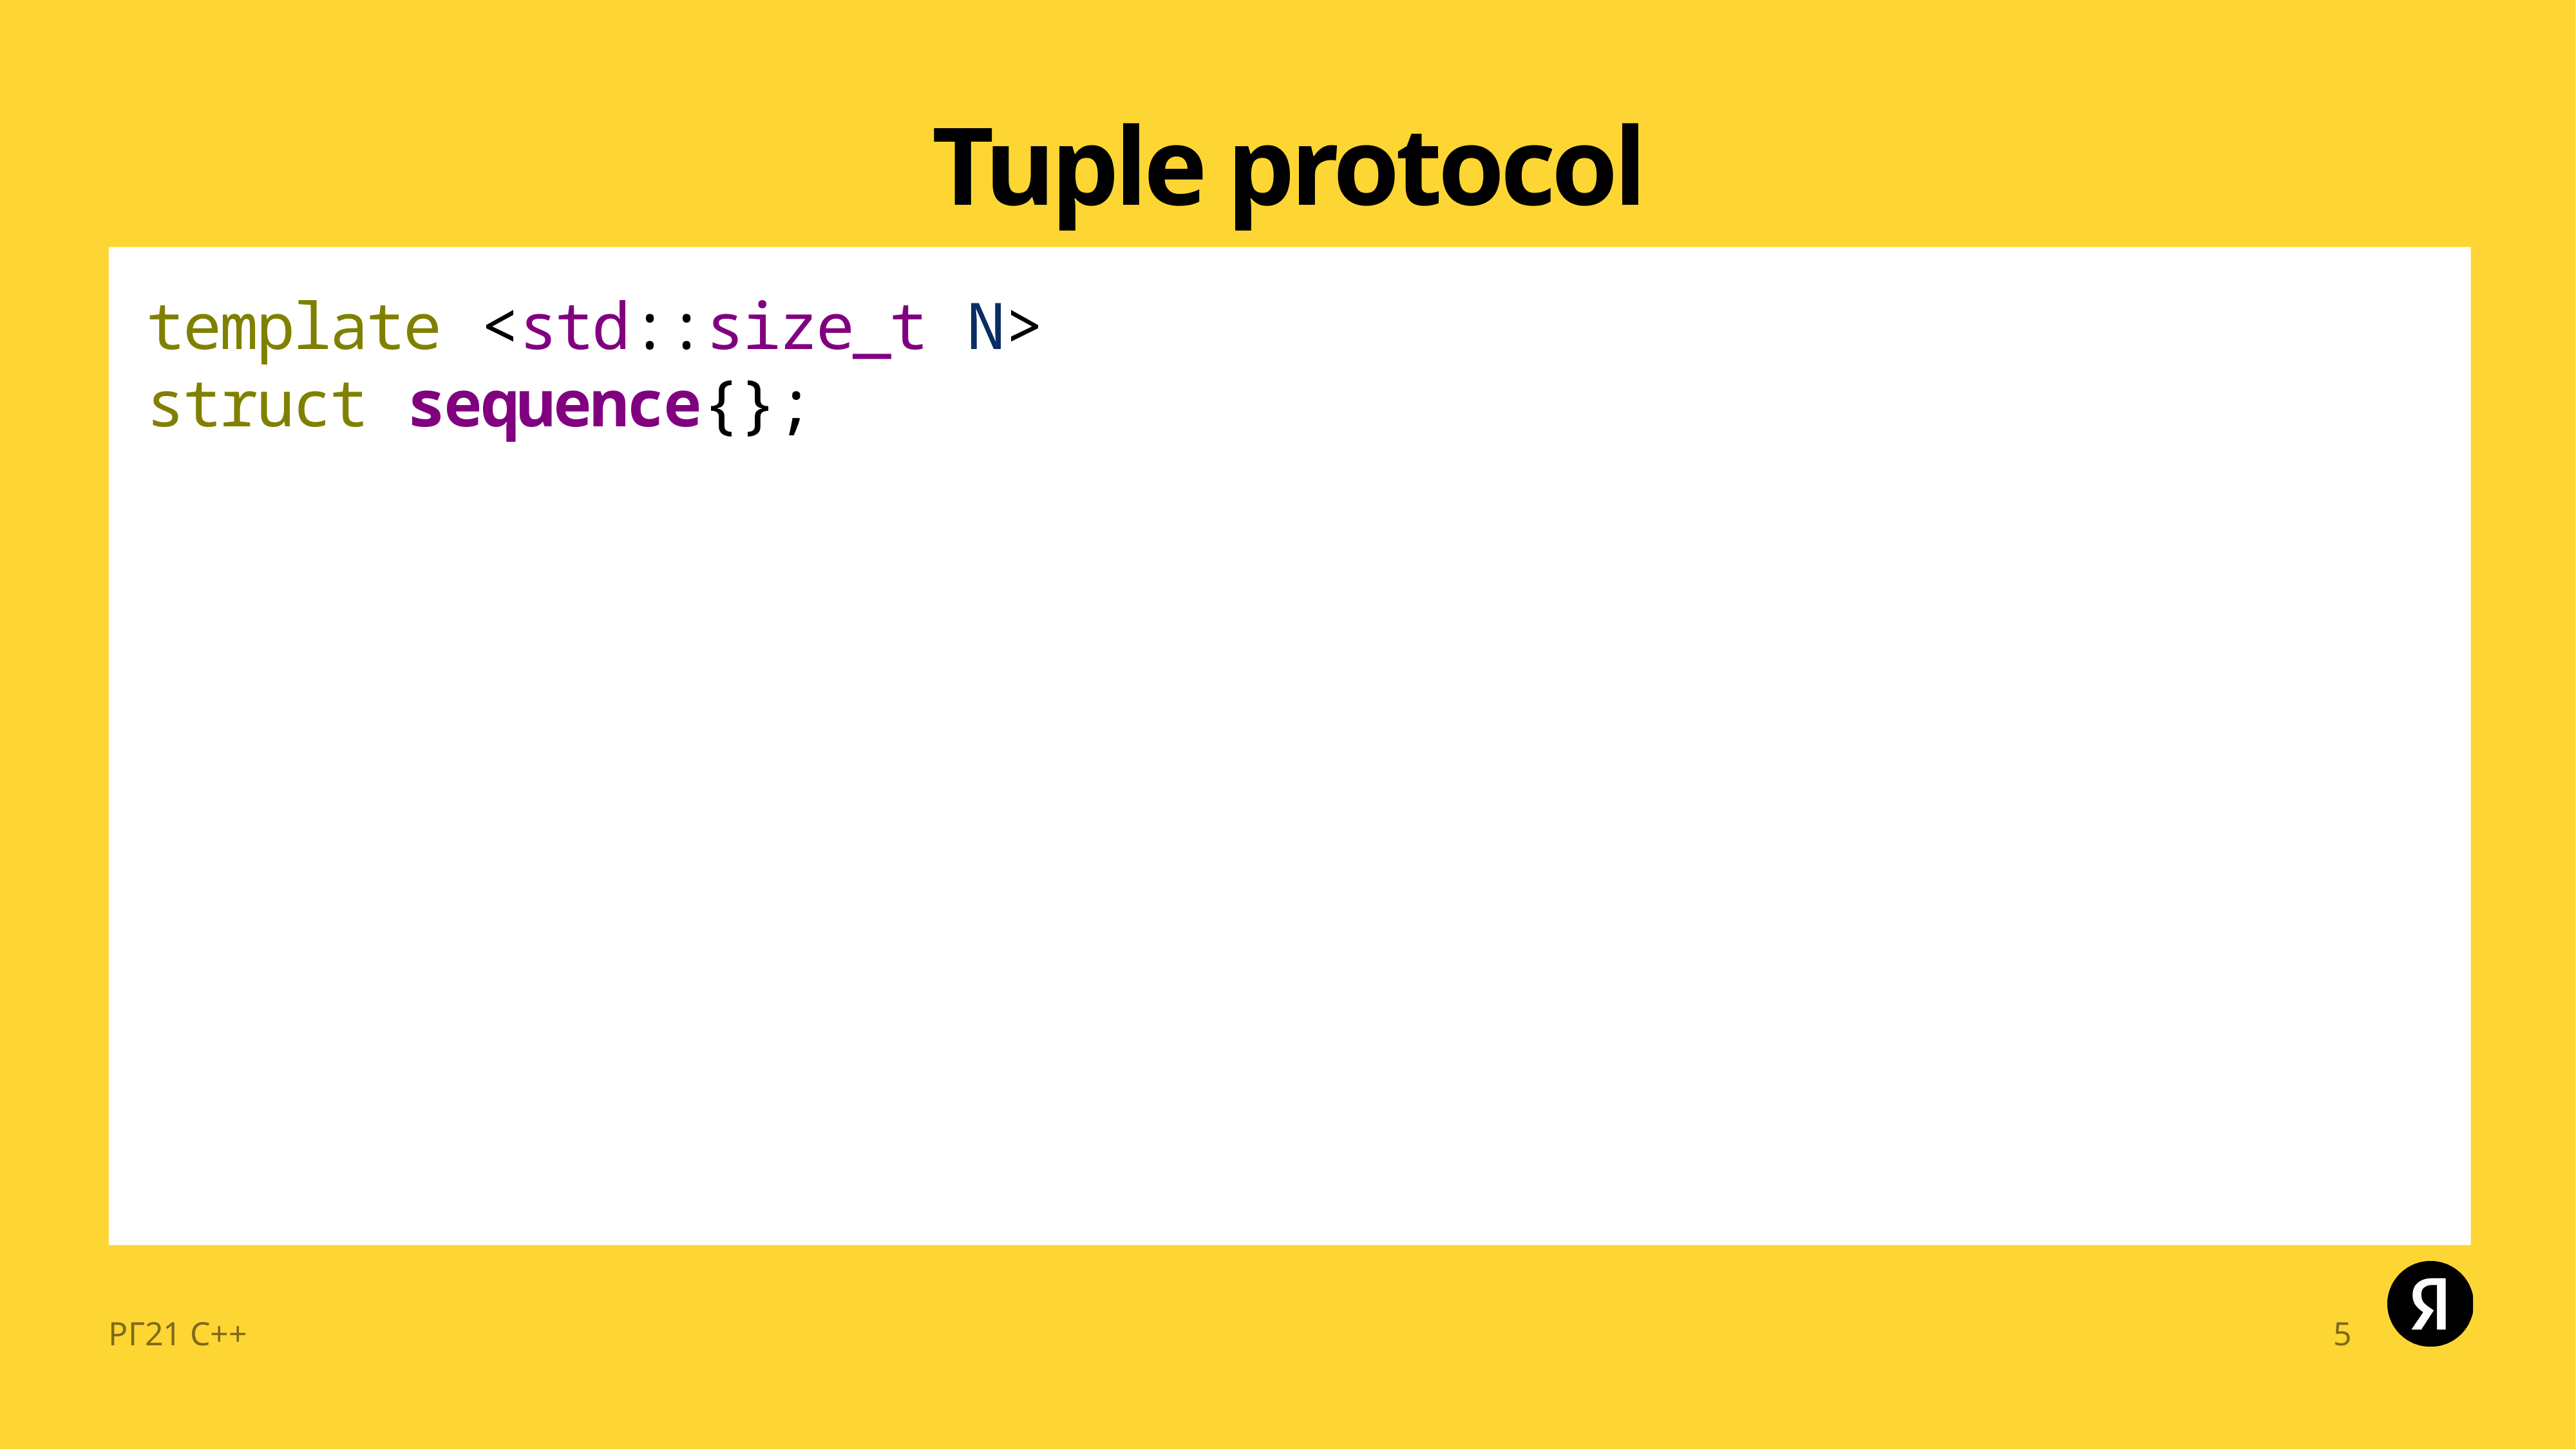

Tuple protocol
# template <std::size_t N>
struct sequence{};
РГ21 C++
5